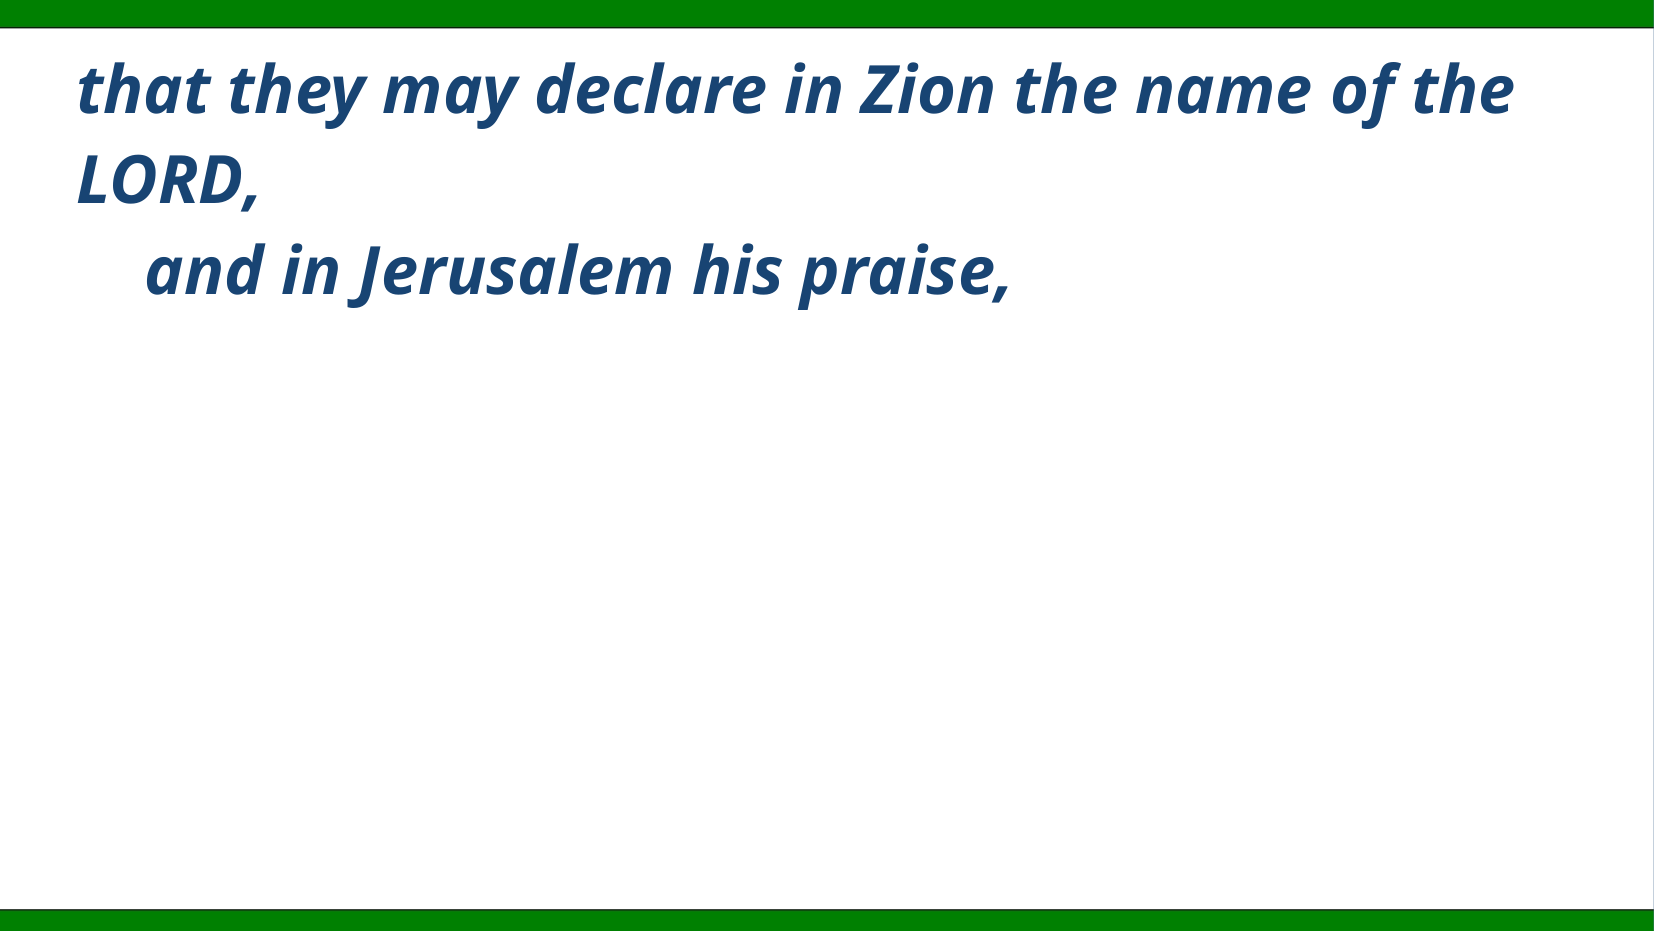

that they may declare in Zion the name of the Lord,
 and in Jerusalem his praise,